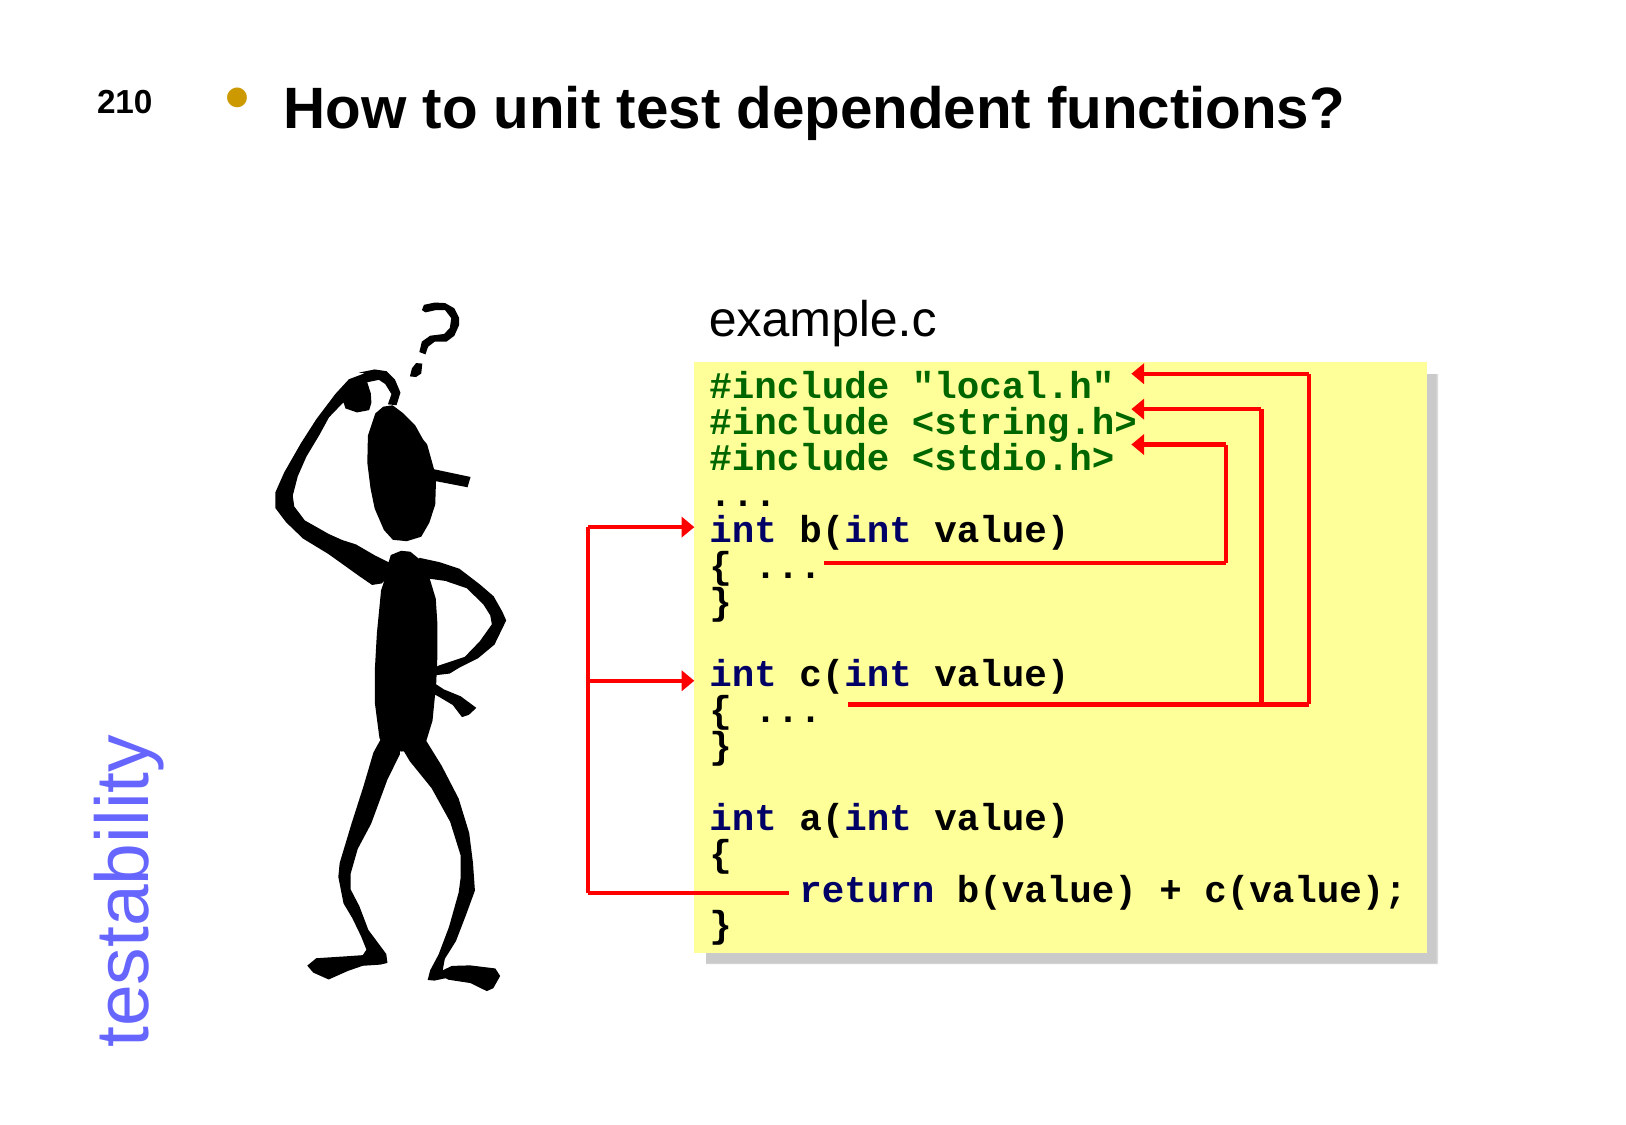

210
How to unit test dependent functions?
example.c
#include "local.h"
#include <string.h>
#include <stdio.h>
...
int b(int value)
{ ...
}
int c(int value)
{ ...
}
int a(int value)
{
 return b(value) + c(value);
}
# testability